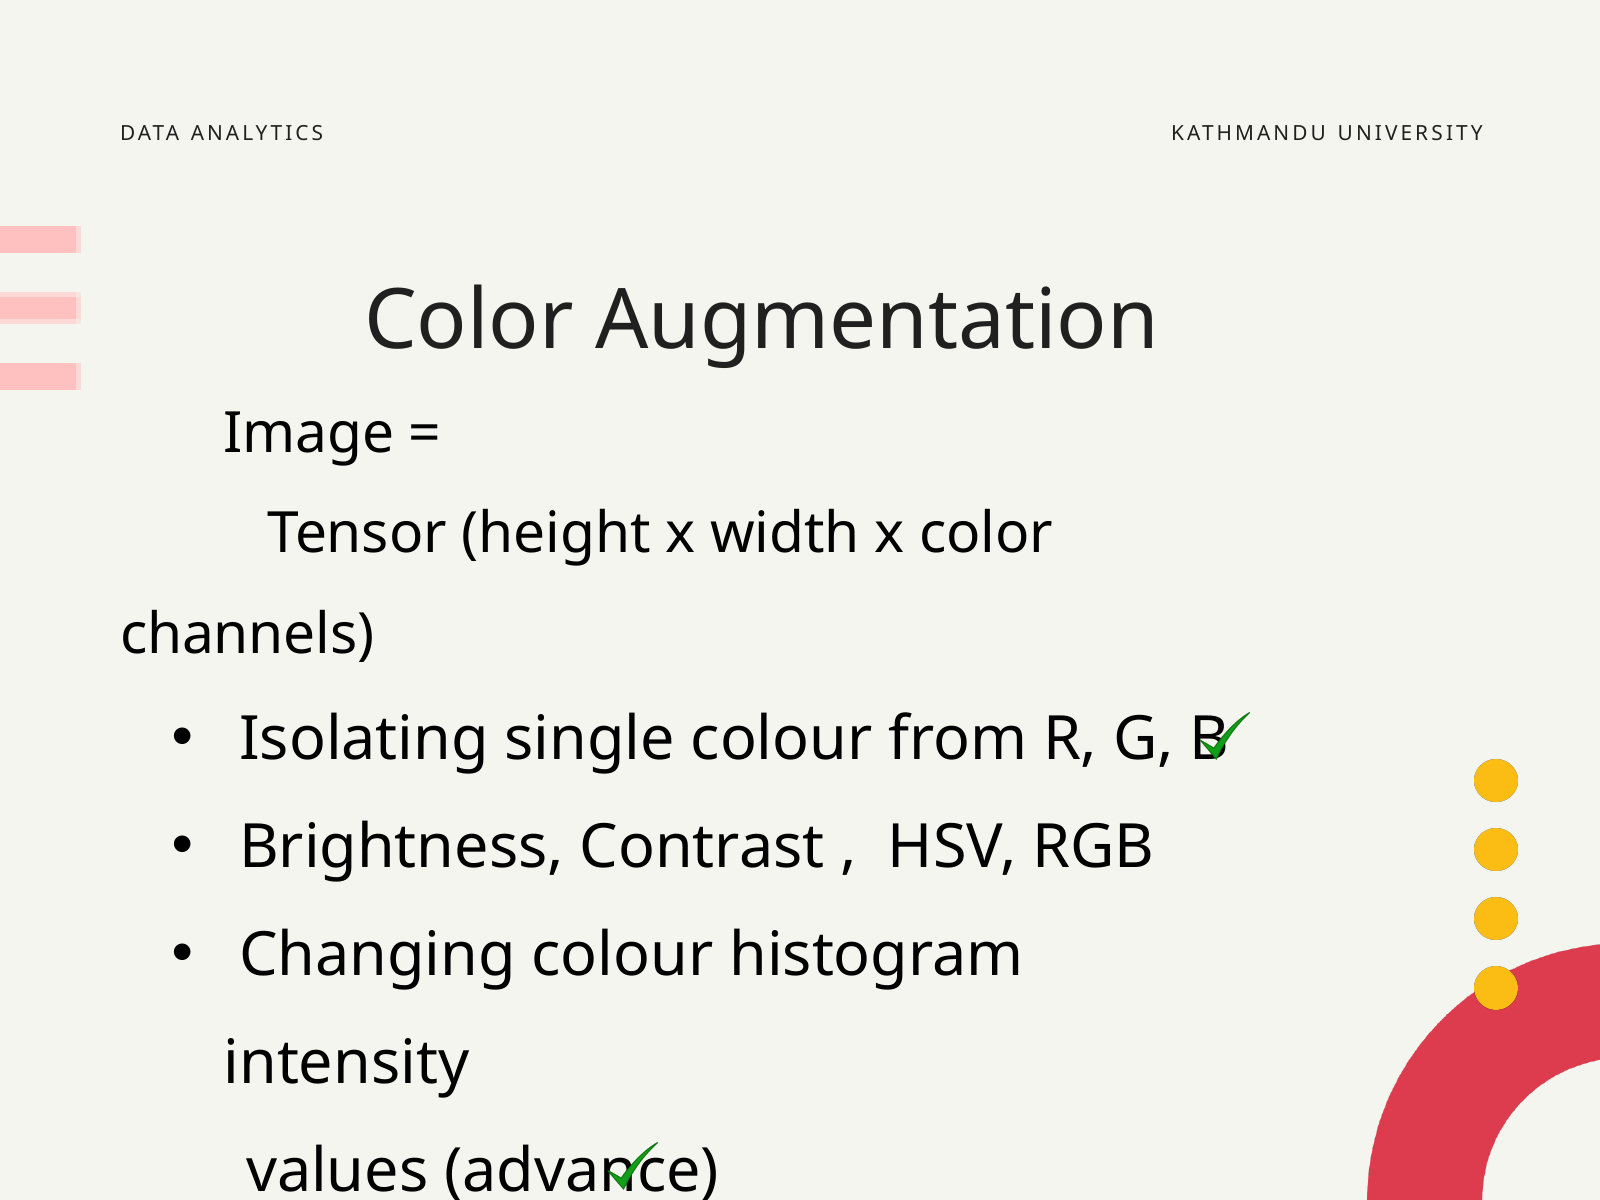

DATA ANALYTICS
KATHMANDU UNIVERSITY
Color Augmentation
 Image =
 Tensor (height x width x color 	channels)
 Isolating single colour from R, G, B
 Brightness, Contrast , HSV, RGB
 Changing colour histogram intensity
 values (advance)
 To Grayscale